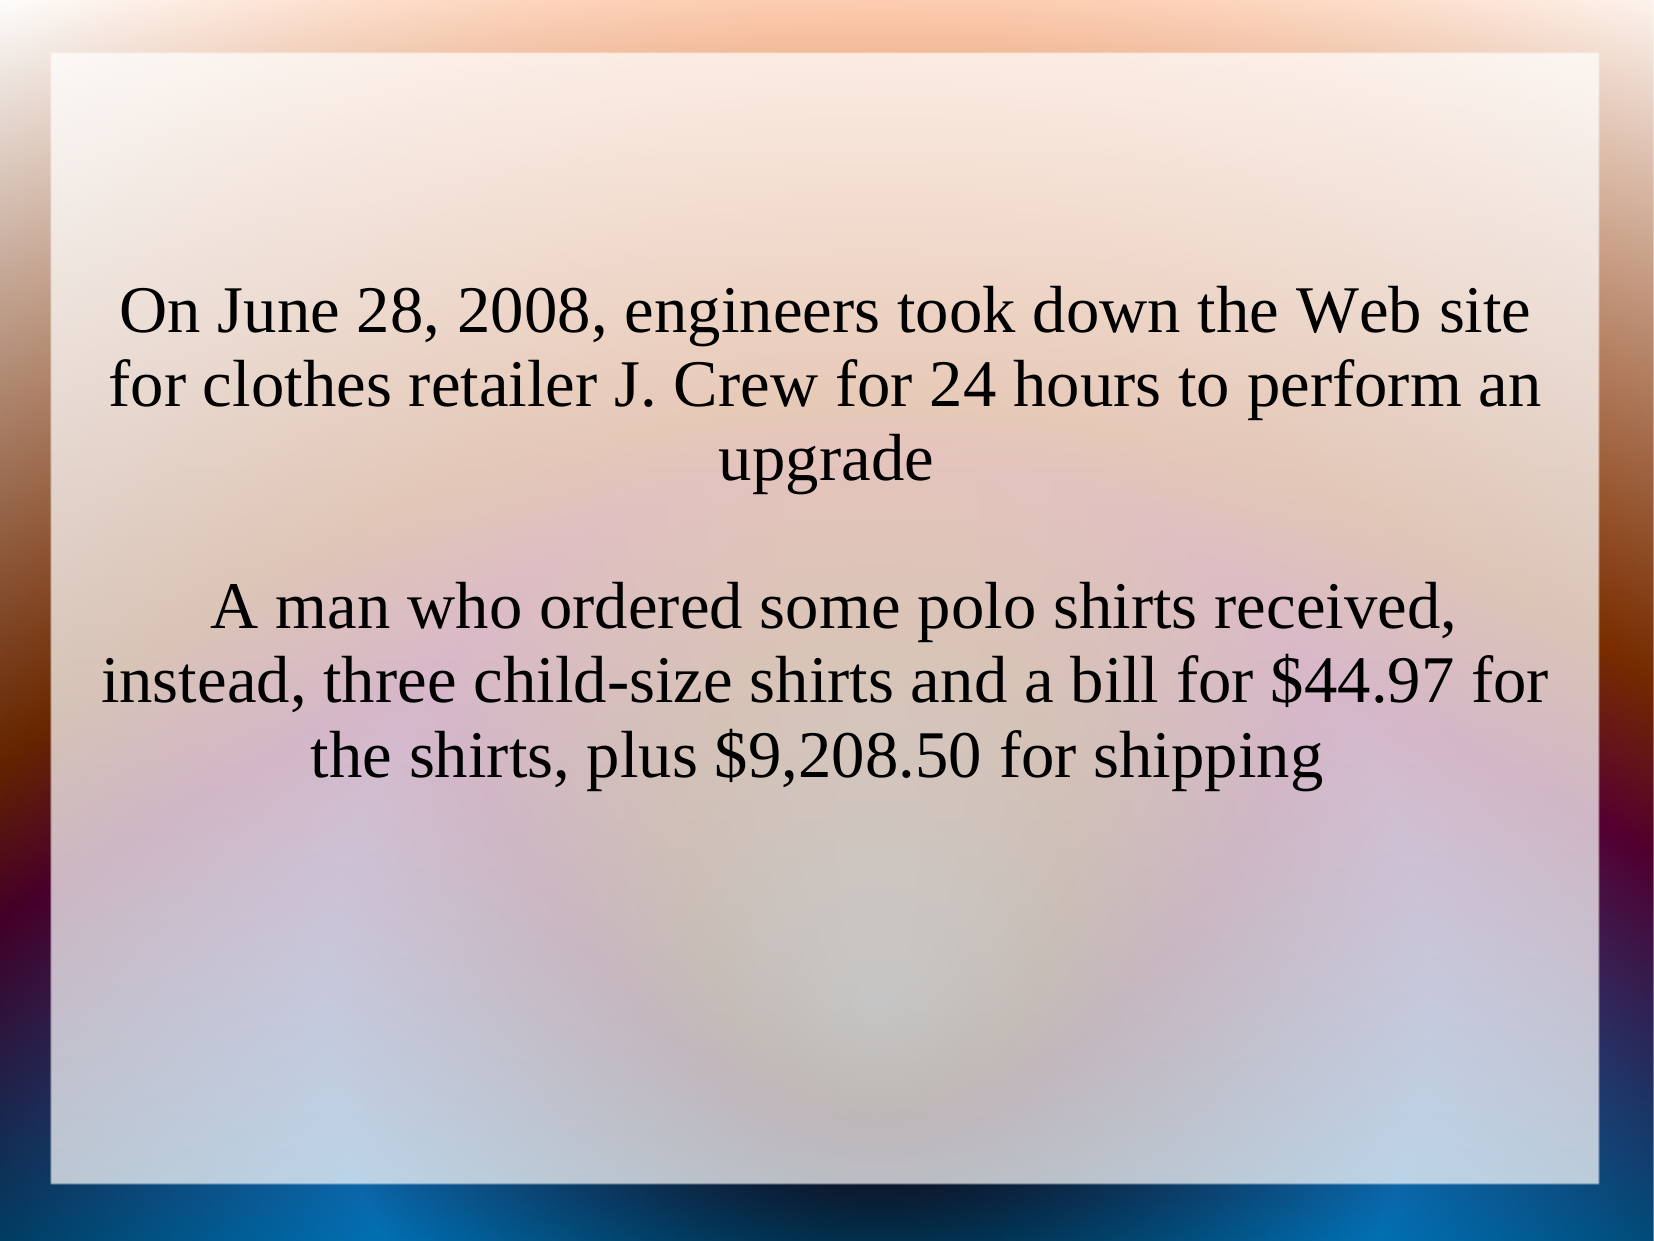

# On June 28, 2008, engineers took down the Web site for clothes retailer J. Crew for 24 hours to perform an upgrade
 A man who ordered some polo shirts received, instead, three child-size shirts and a bill for $44.97 for the shirts, plus $9,208.50 for shipping